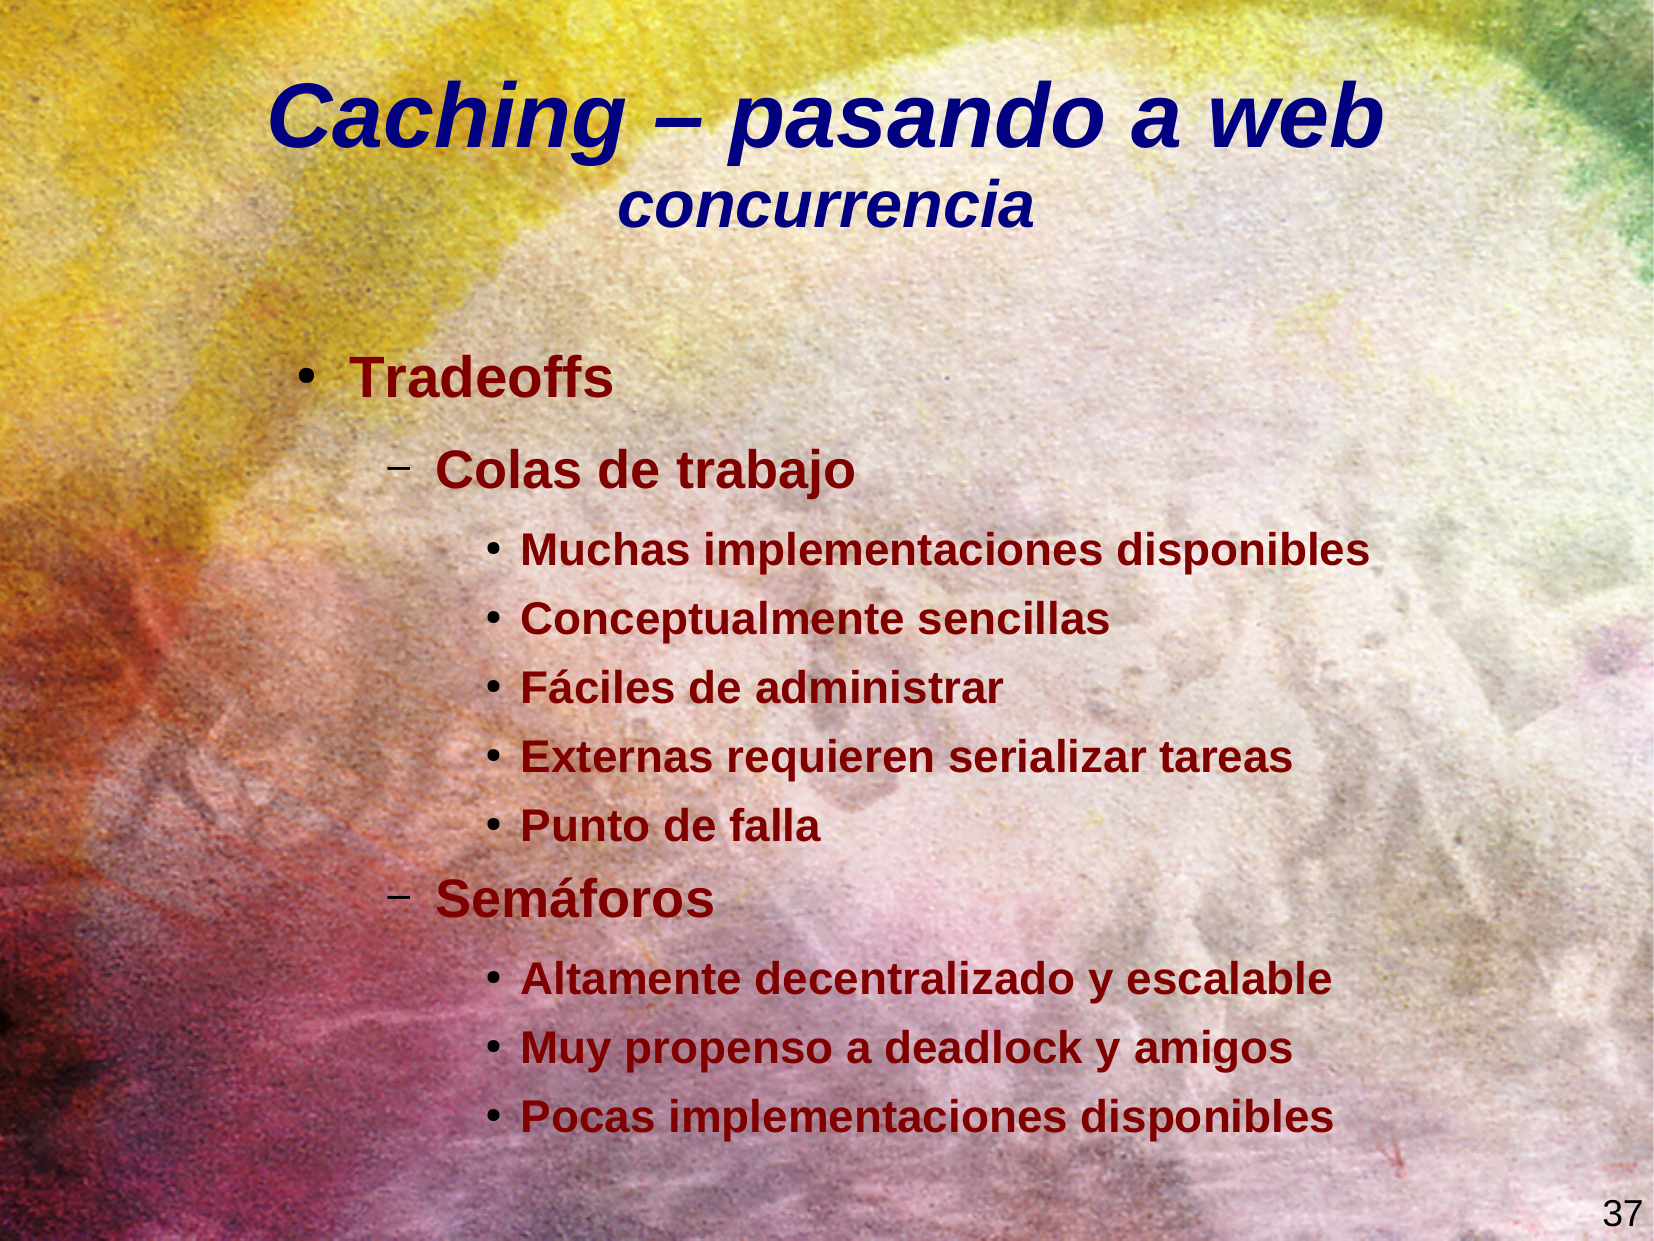

# Caching – pasando a web concurrencia
Tradeoffs
Colas de trabajo
Muchas implementaciones disponibles
Conceptualmente sencillas
Fáciles de administrar
Externas requieren serializar tareas
Punto de falla
Semáforos
Altamente decentralizado y escalable
Muy propenso a deadlock y amigos
Pocas implementaciones disponibles
37